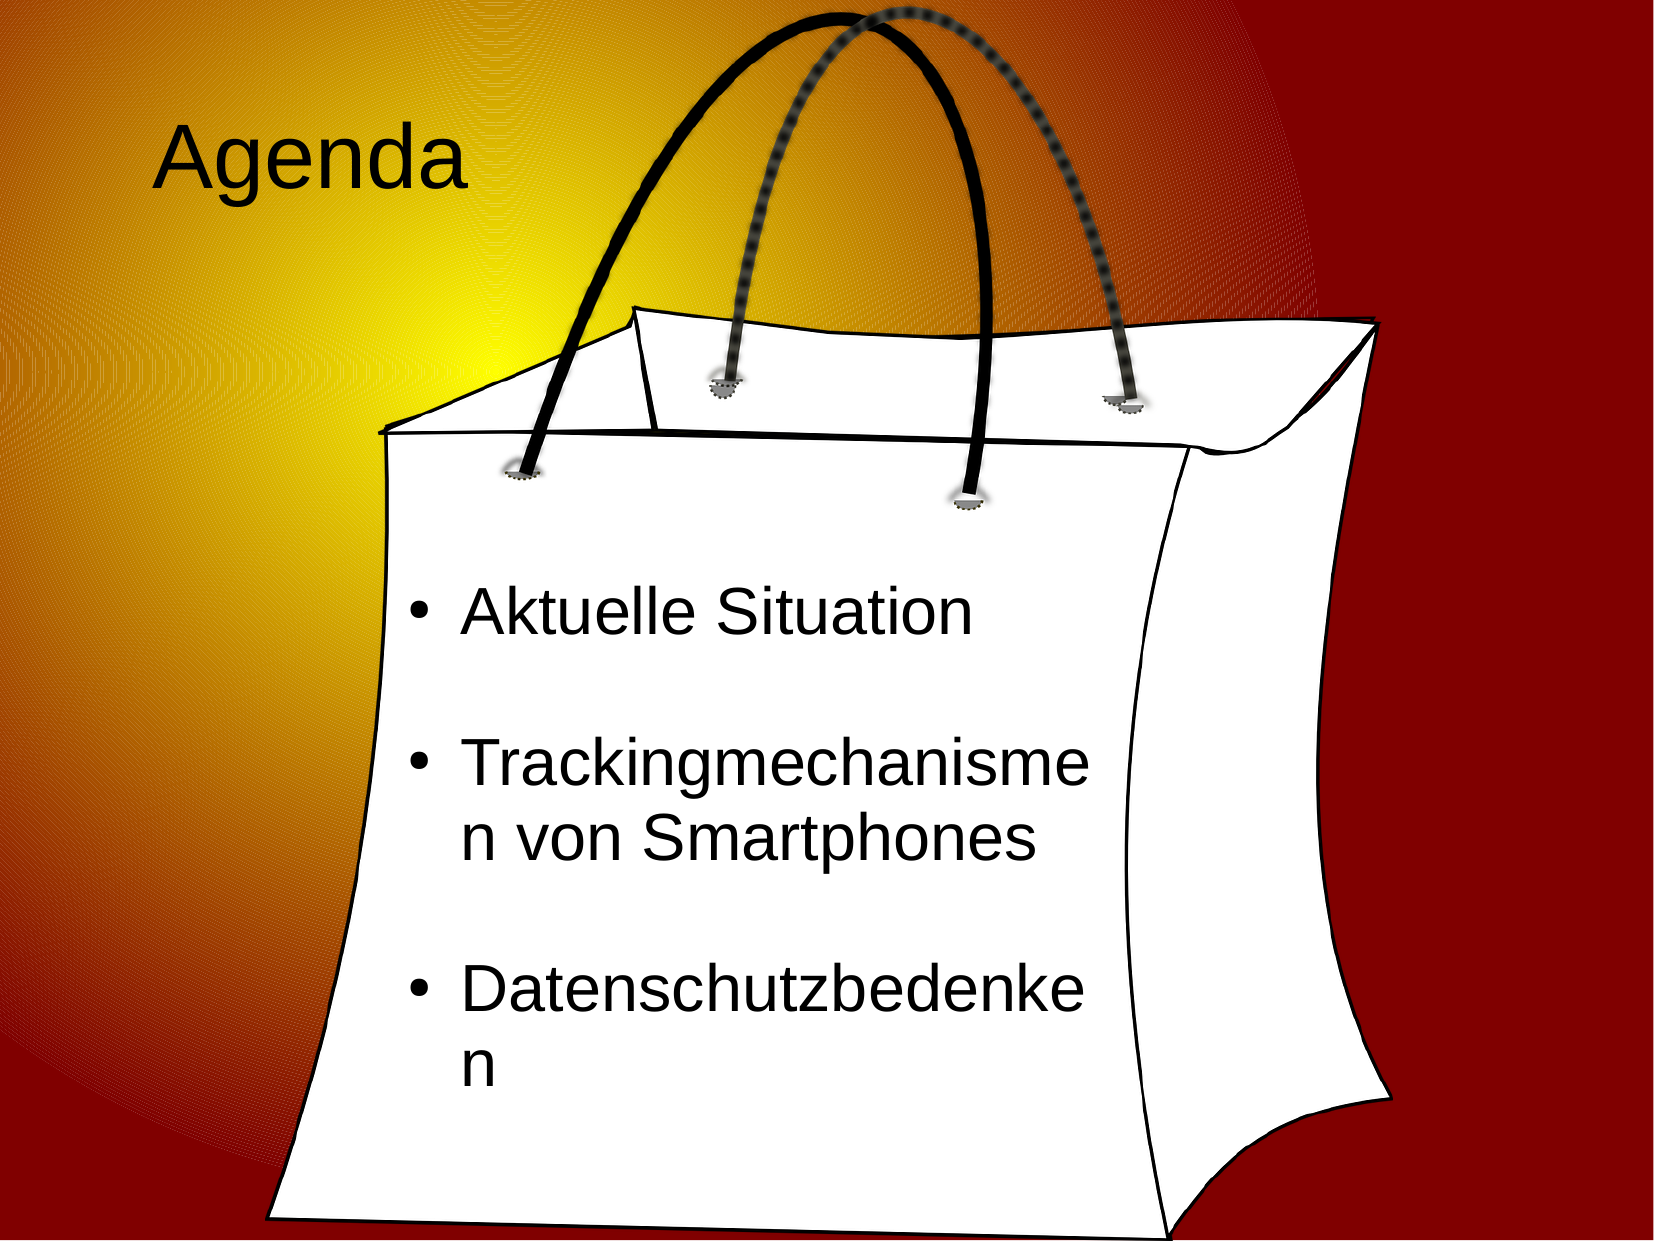

# Agenda
Aktuelle Situation
Trackingmechanismen von Smartphones
Datenschutzbedenken